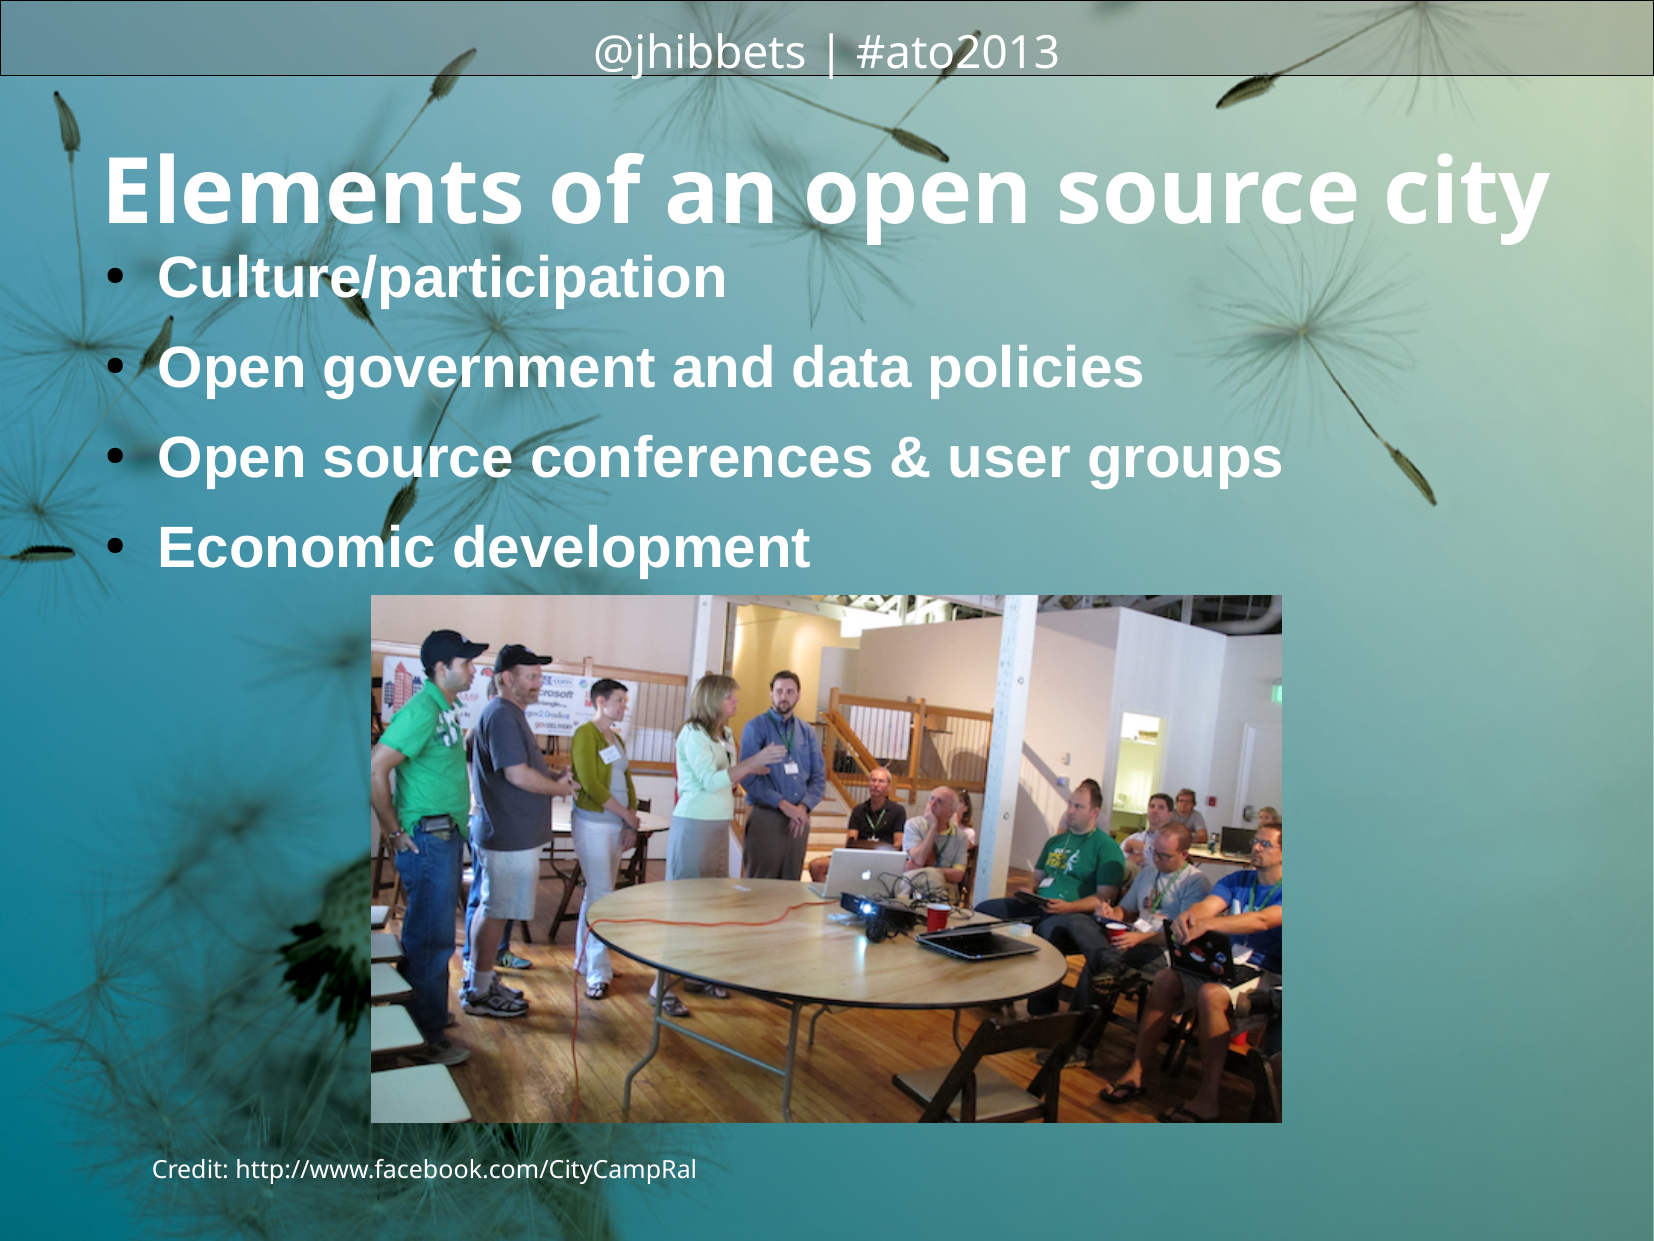

# Elements of an open source city
Culture/participation
Open government and data policies
Open source conferences & user groups
Economic development
Credit: http://www.facebook.com/CityCampRal